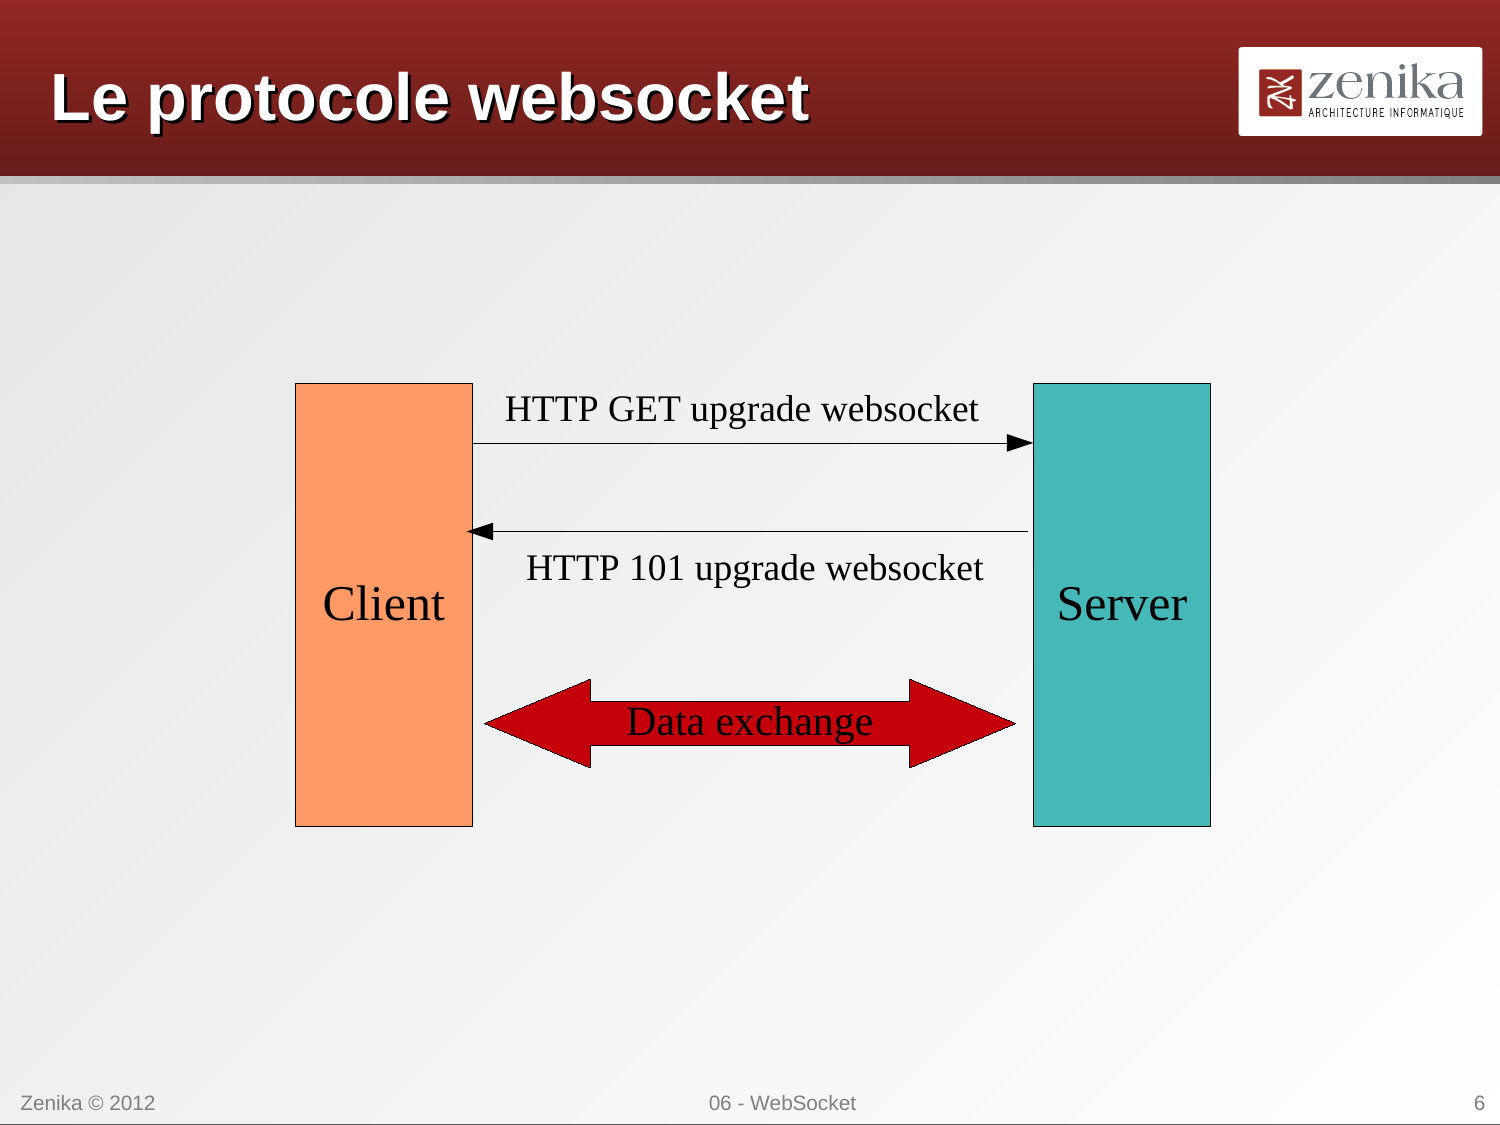

# Le protocole websocket
Client
HTTP GET upgrade websocket
Server
HTTP 101 upgrade websocket
Data exchange